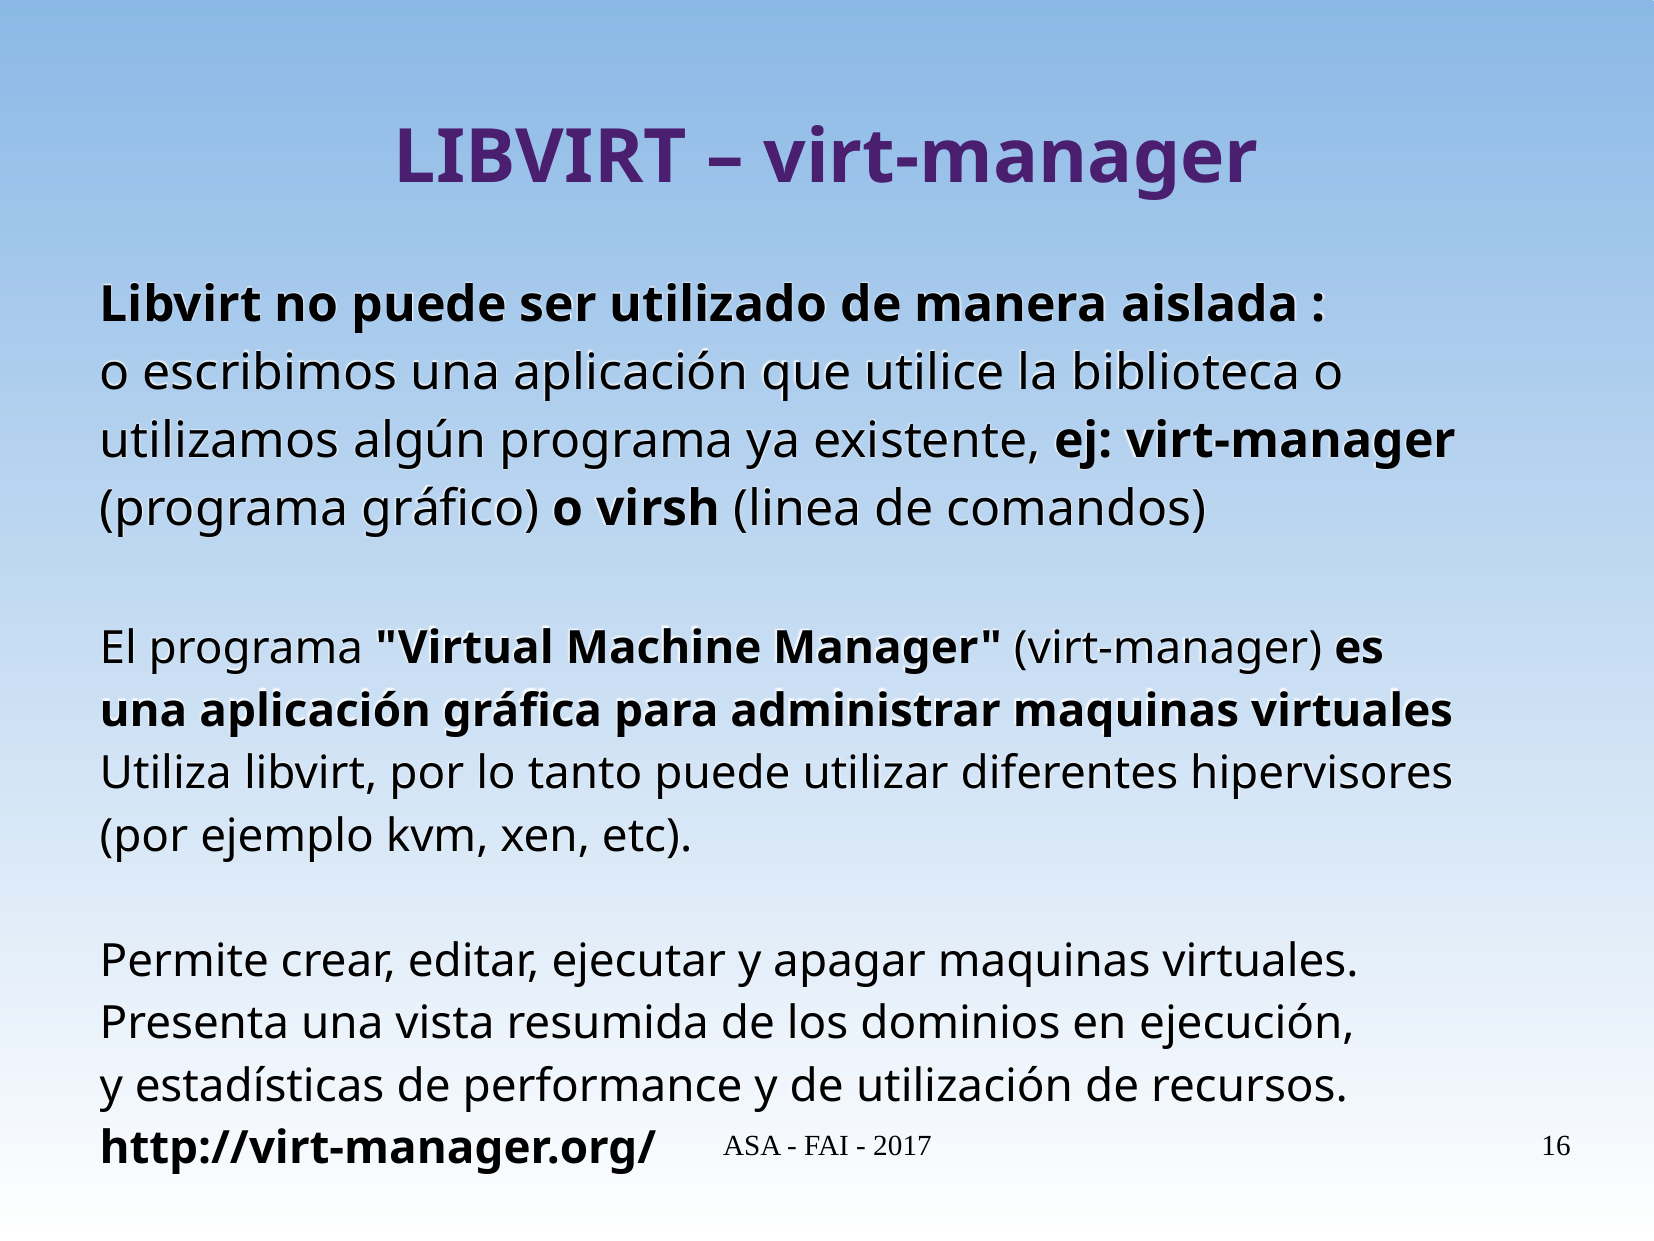

# LIBVIRT – virt-manager
Libvirt no puede ser utilizado de manera aislada :
o escribimos una aplicación que utilice la biblioteca o
utilizamos algún programa ya existente, ej: virt-manager
(programa gráfico) o virsh (linea de comandos)
El programa "Virtual Machine Manager" (virt-manager) es
una aplicación gráfica para administrar maquinas virtuales
Utiliza libvirt, por lo tanto puede utilizar diferentes hipervisores
(por ejemplo kvm, xen, etc).
Permite crear, editar, ejecutar y apagar maquinas virtuales.
Presenta una vista resumida de los dominios en ejecución,
y estadísticas de performance y de utilización de recursos.
http://virt-manager.org/
ASA - FAI - 2017
16